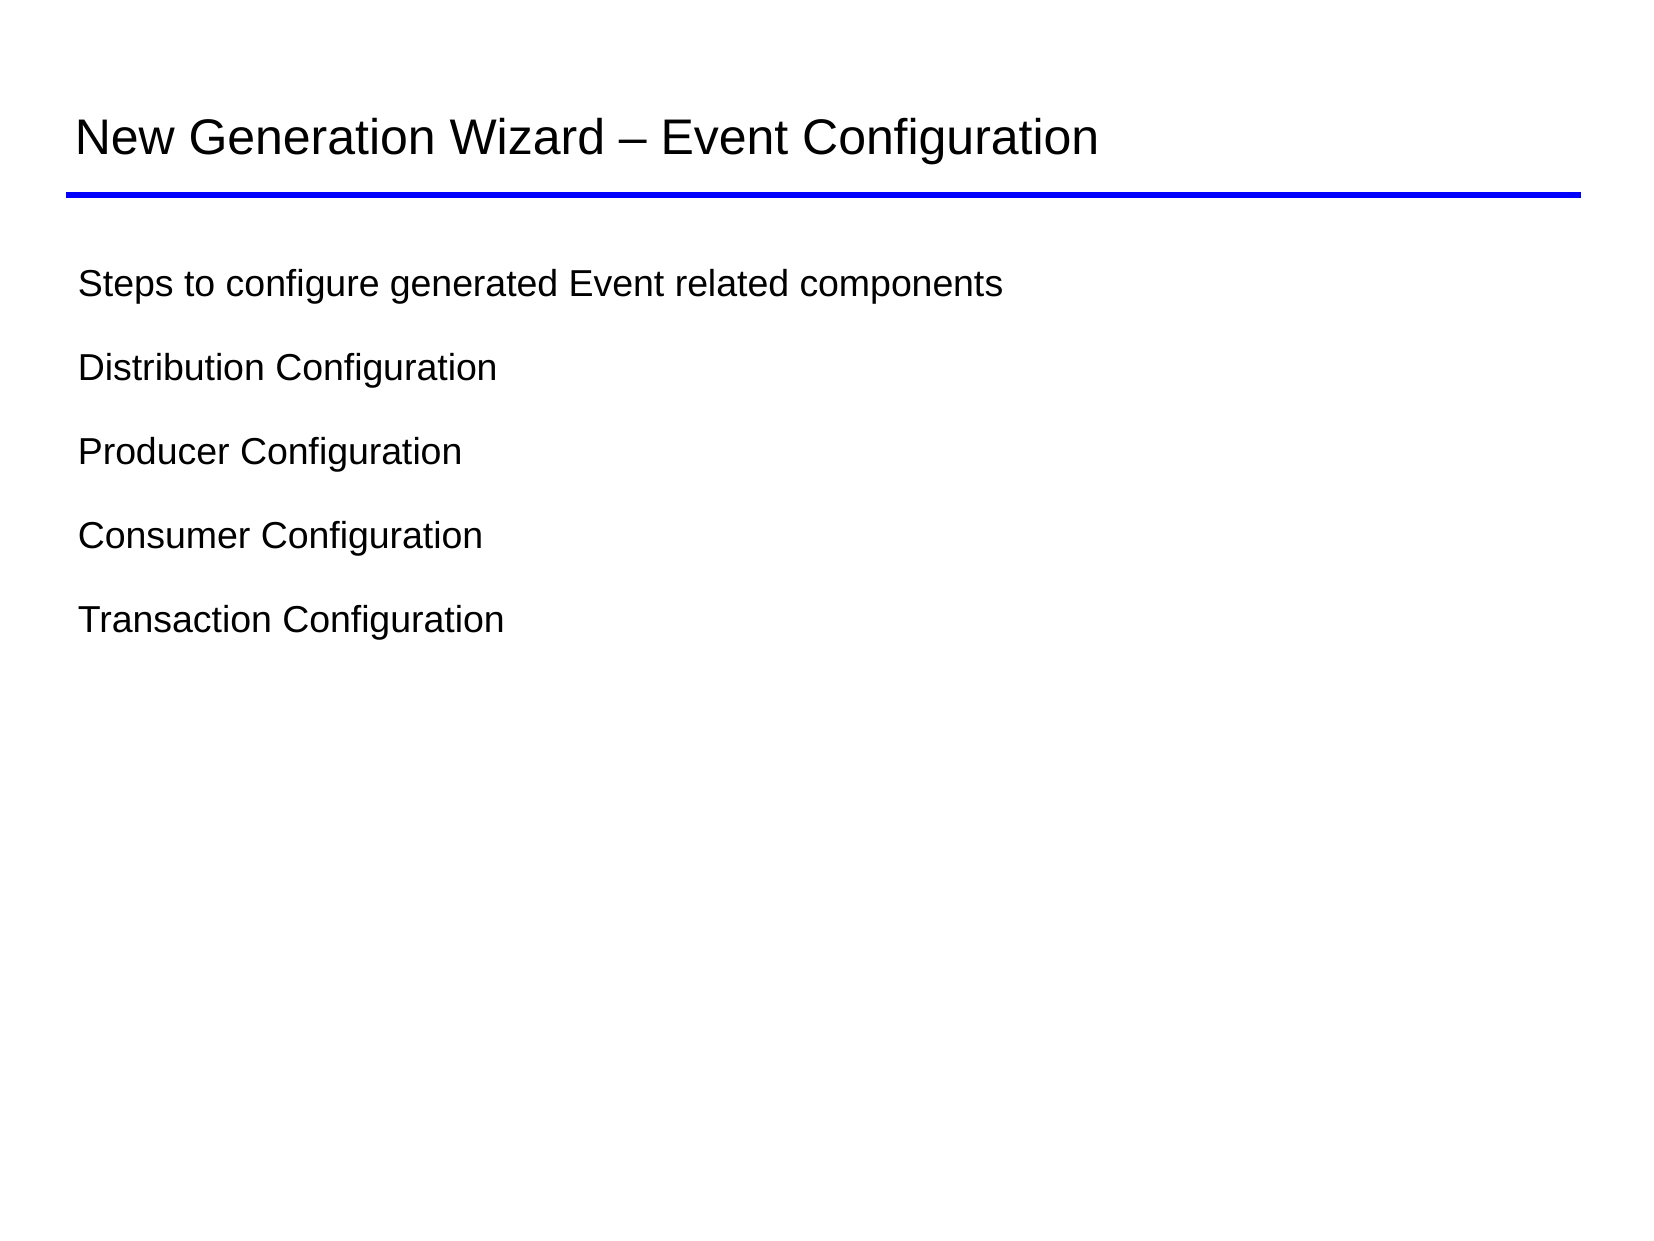

New Generation Wizard – Event Configuration
Steps to configure generated Event related components
Distribution Configuration
Producer Configuration
Consumer Configuration
Transaction Configuration